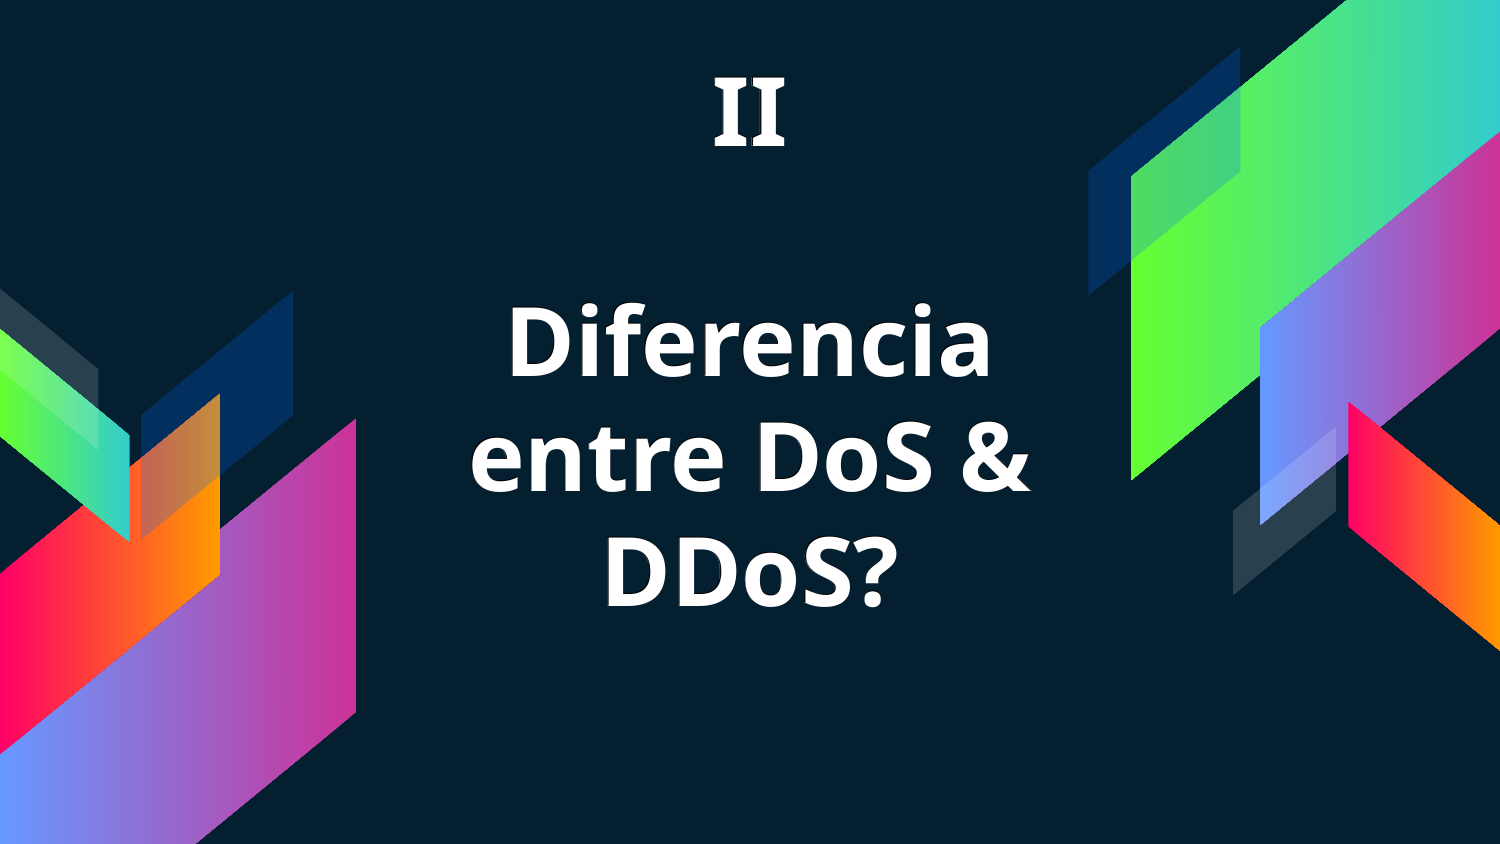

# II Diferencia entre DoS & DDoS?